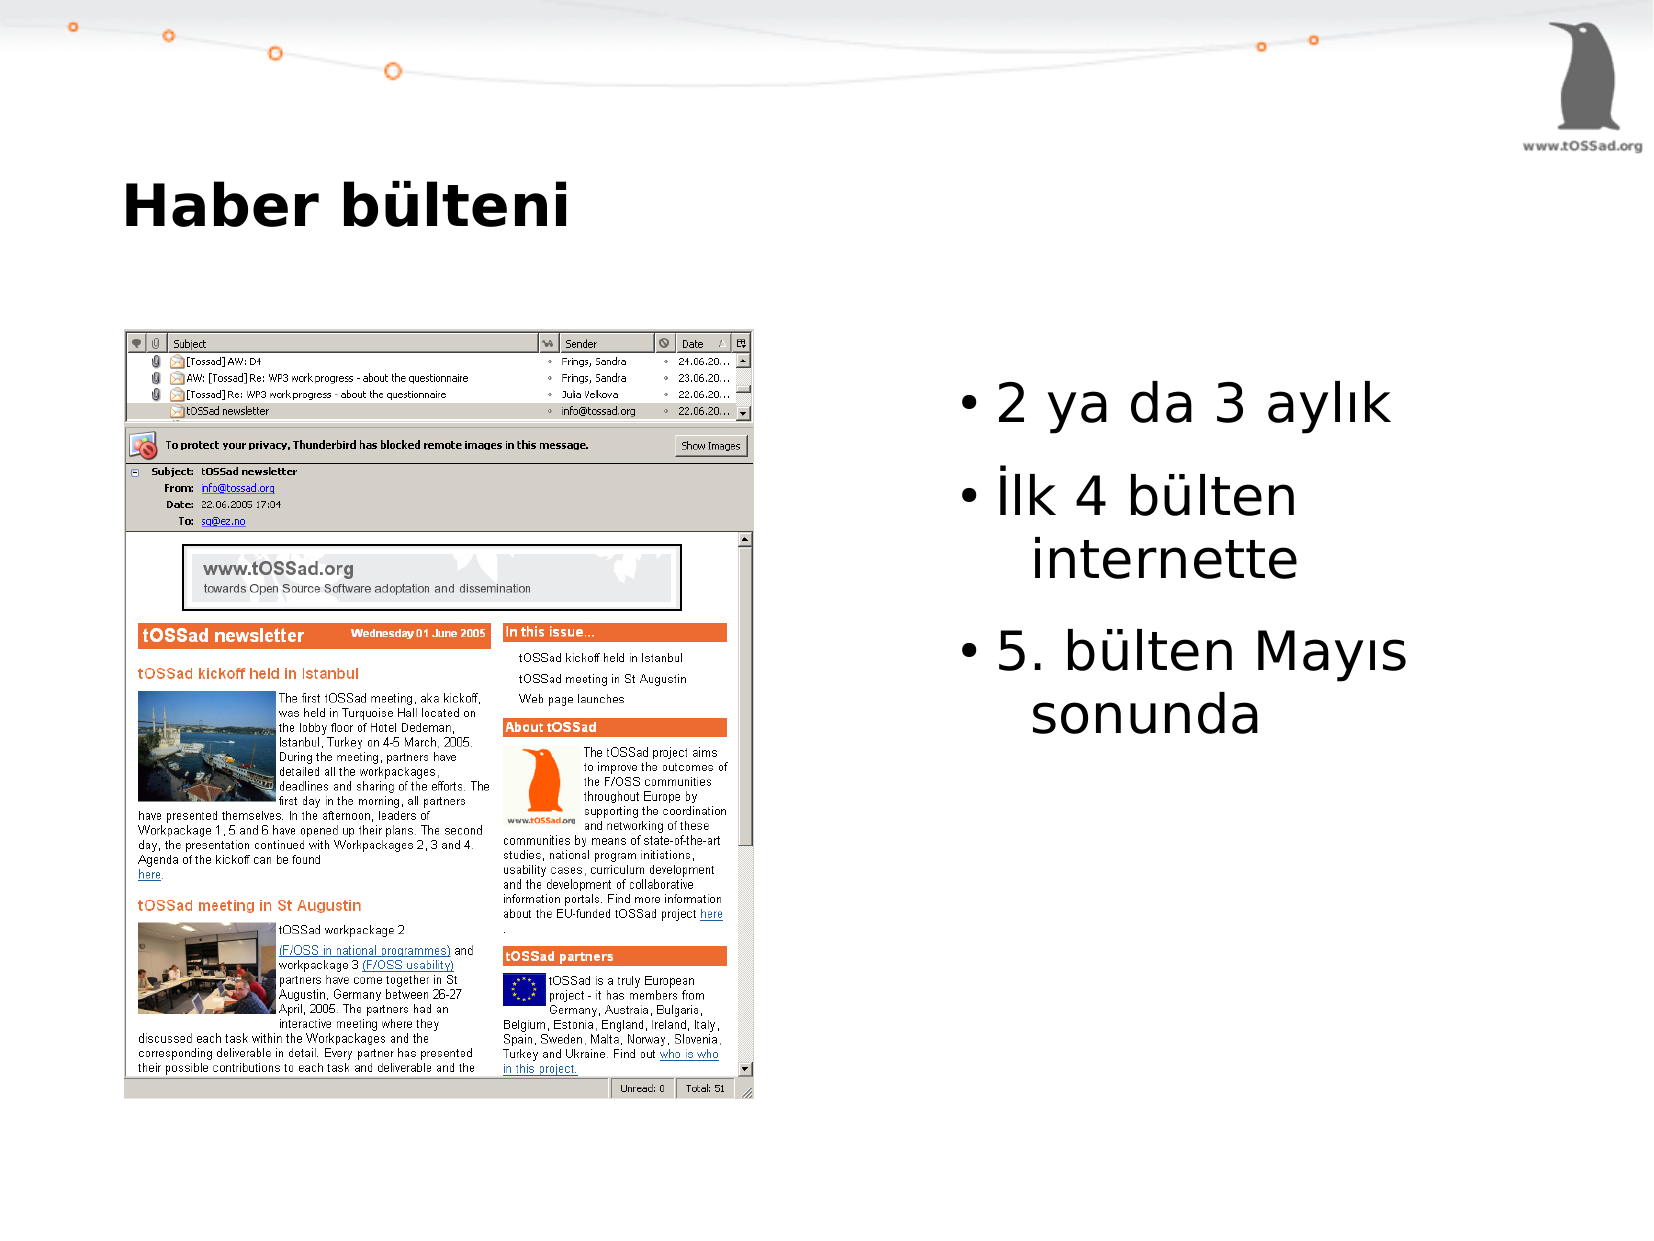

# Haber bülteni
2 ya da 3 aylık
İlk 4 bülten internette
5. bülten Mayıs sonunda